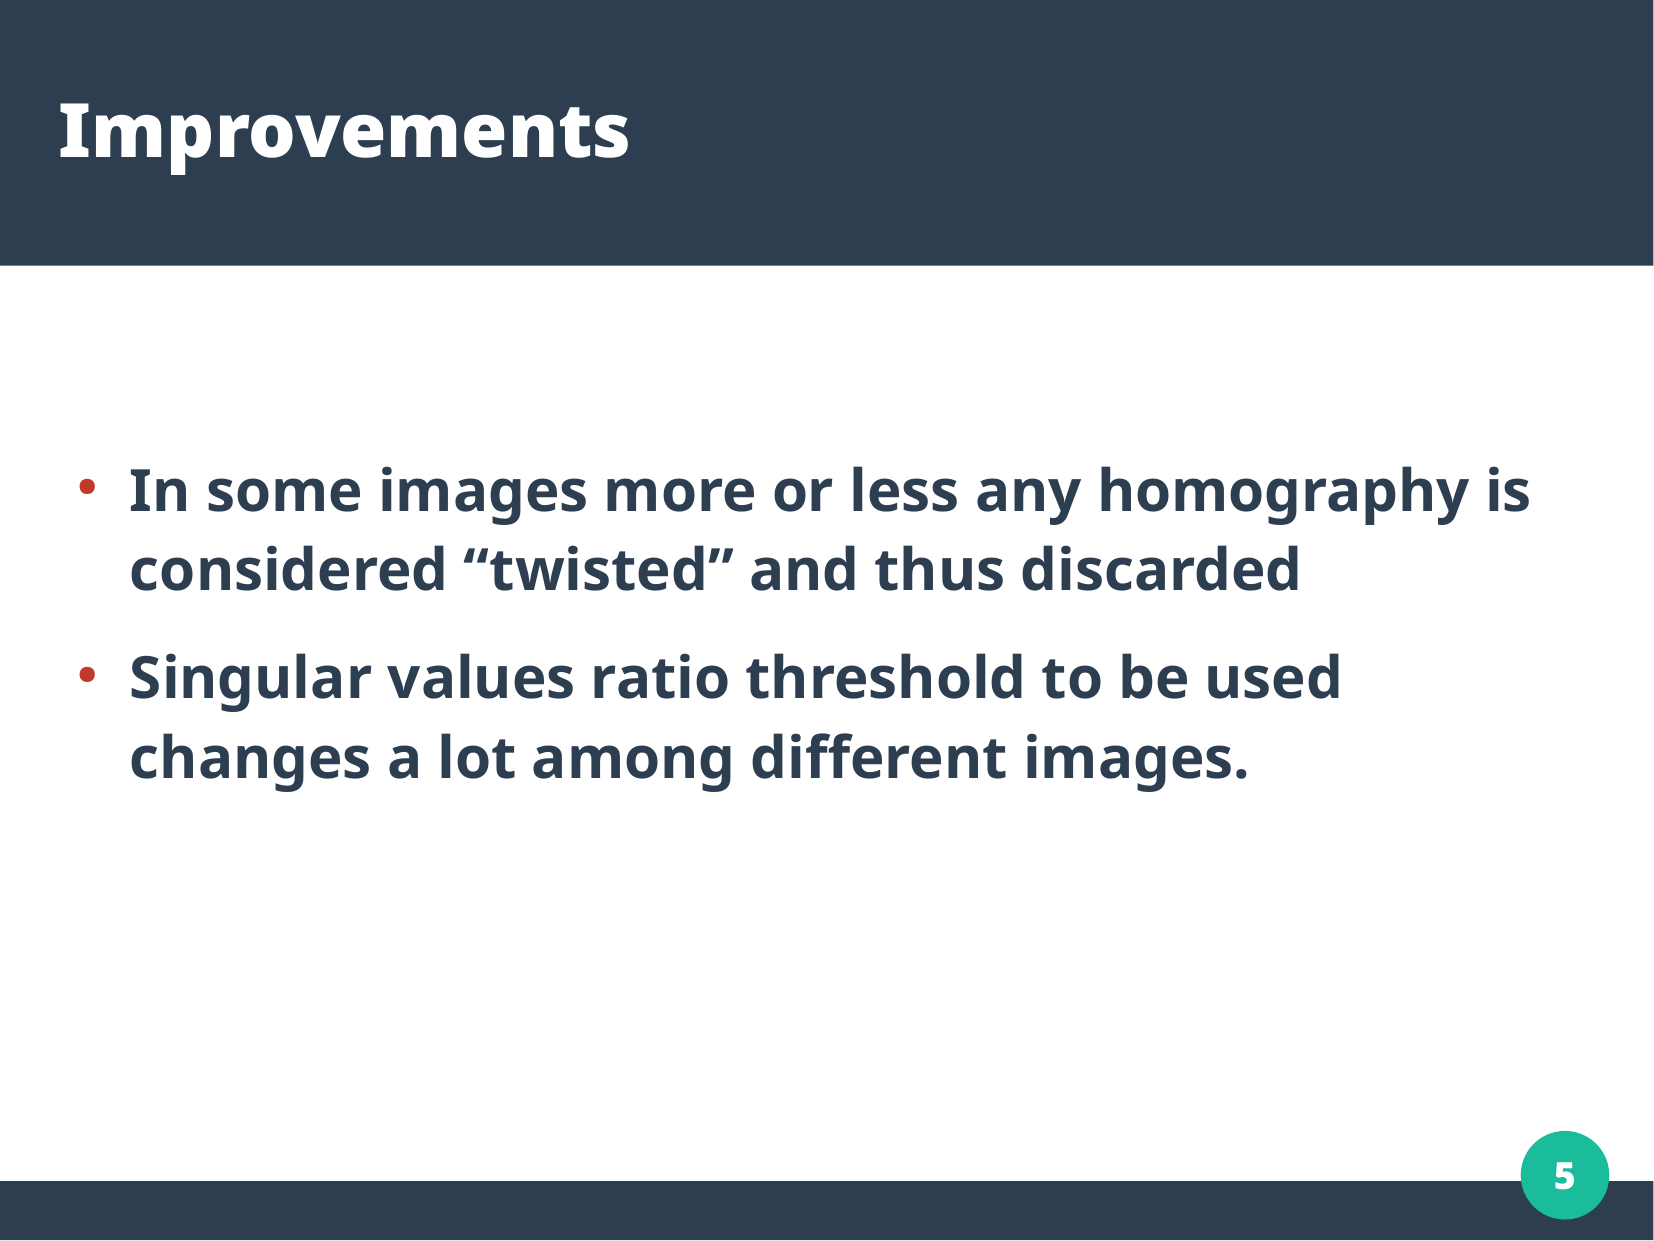

# Improvements
In some images more or less any homography is considered “twisted” and thus discarded
Singular values ratio threshold to be used changes a lot among different images.
5